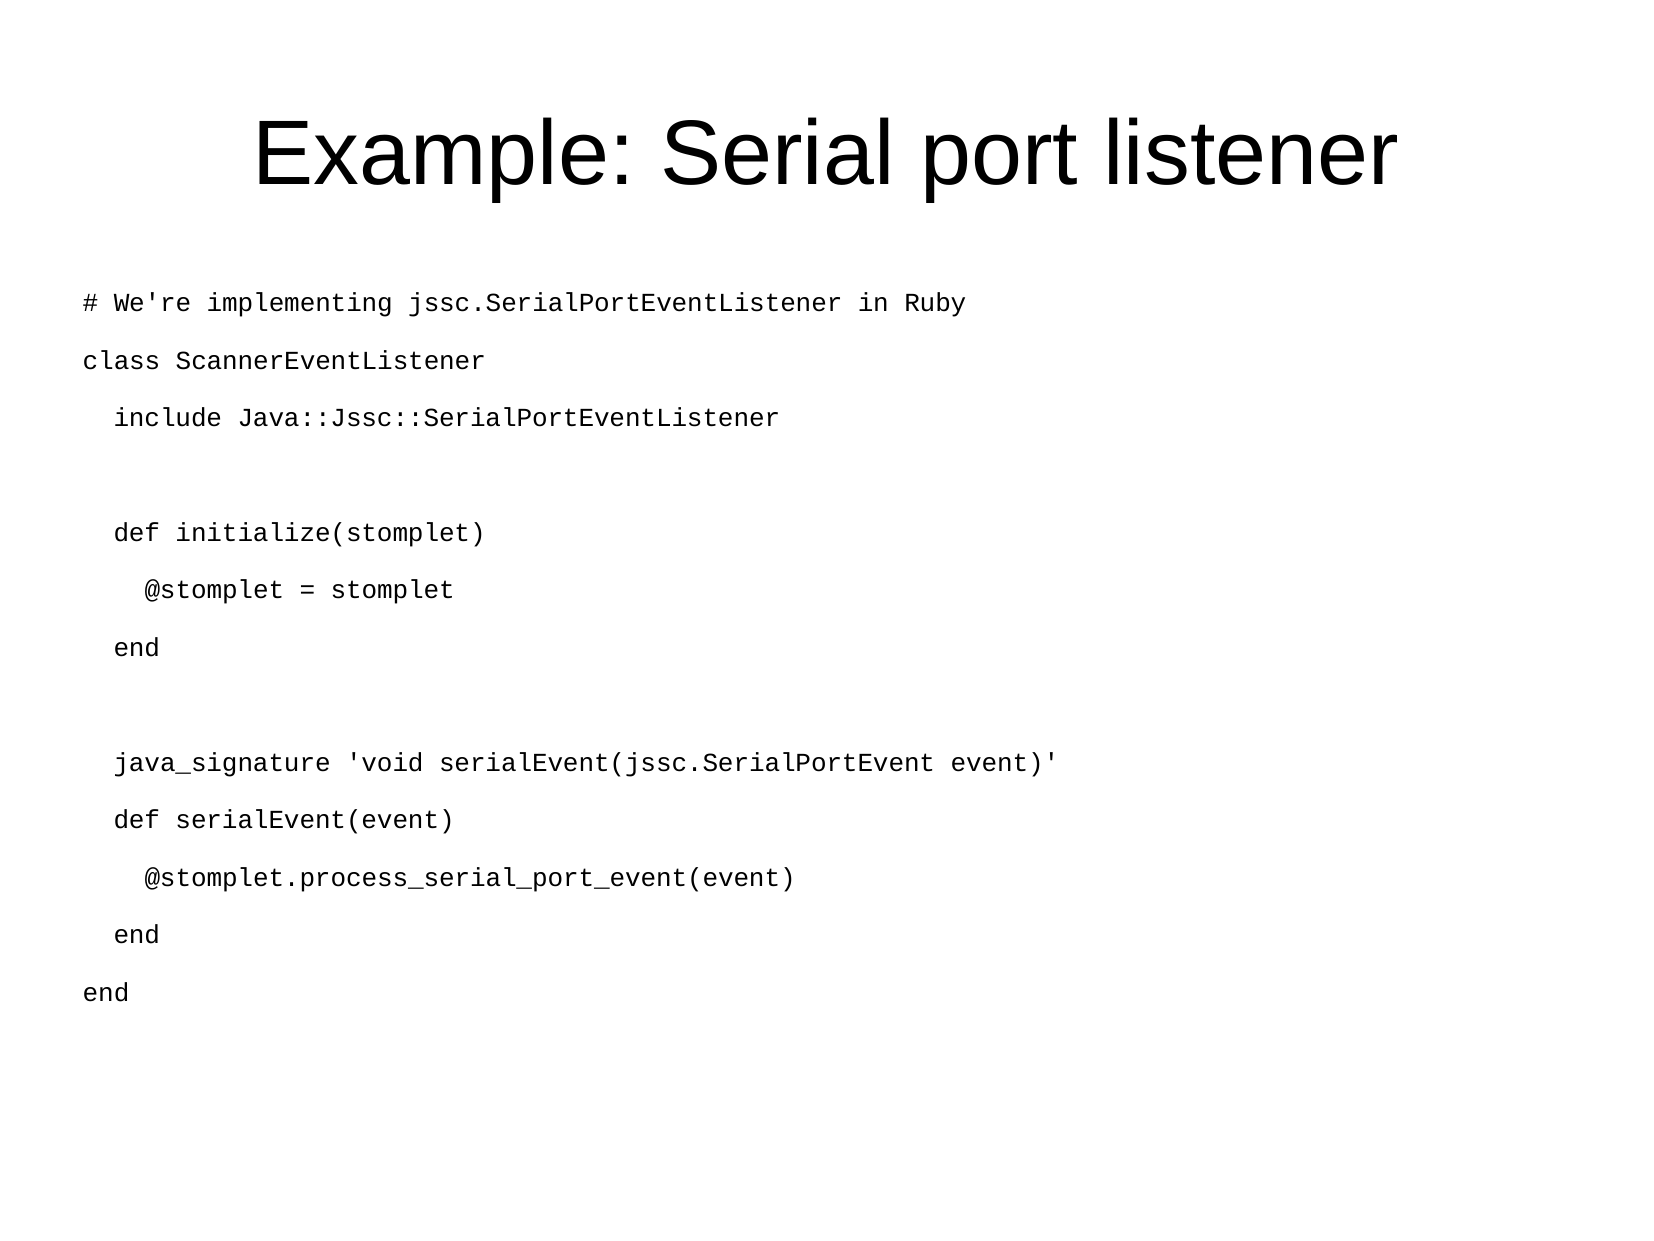

# Example: Serial port listener
# We're implementing jssc.SerialPortEventListener in Ruby
class ScannerEventListener
 include Java::Jssc::SerialPortEventListener
 def initialize(stomplet)
 @stomplet = stomplet
 end
 java_signature 'void serialEvent(jssc.SerialPortEvent event)'
 def serialEvent(event)
 @stomplet.process_serial_port_event(event)
 end
end